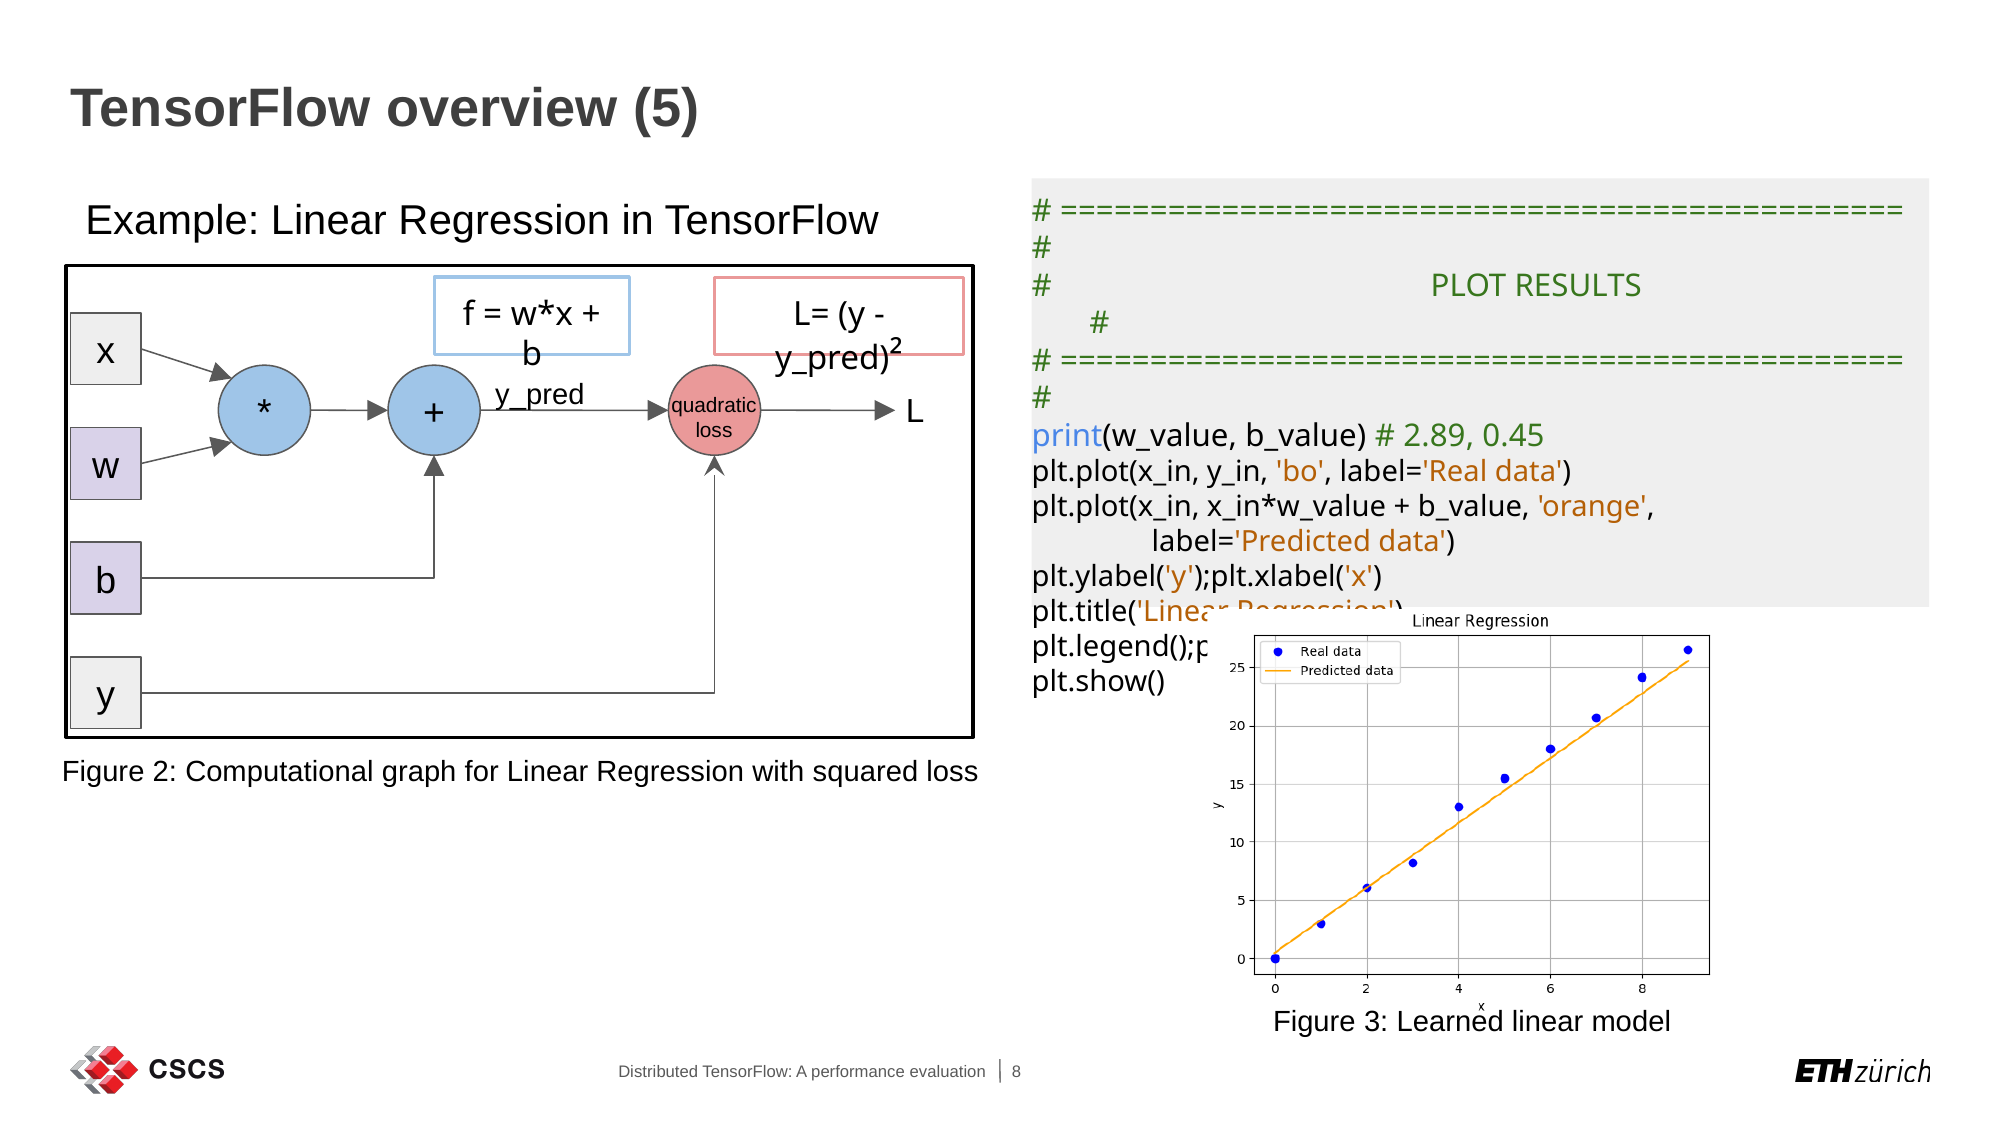

TensorFlow overview (5)
Example: Linear Regression in TensorFlow
# # =============================================== #
# PLOT RESULTS #
# =============================================== #
print(w_value, b_value) # 2.89, 0.45
plt.plot(x_in, y_in, 'bo', label='Real data')
plt.plot(x_in, x_in*w_value + b_value, 'orange',
 label='Predicted data')
plt.ylabel('y');plt.xlabel('x')
plt.title('Linear Regression')
plt.legend();plt.grid()
plt.show()
f = w*x + b
L= (y - y_pred)²
x
y_pred
*
+
L
quadratic
loss
w
b
y
Figure 2: Computational graph for Linear Regression with squared loss
Figure 3: Learned linear model
Distributed TensorFlow: A performance evaluation